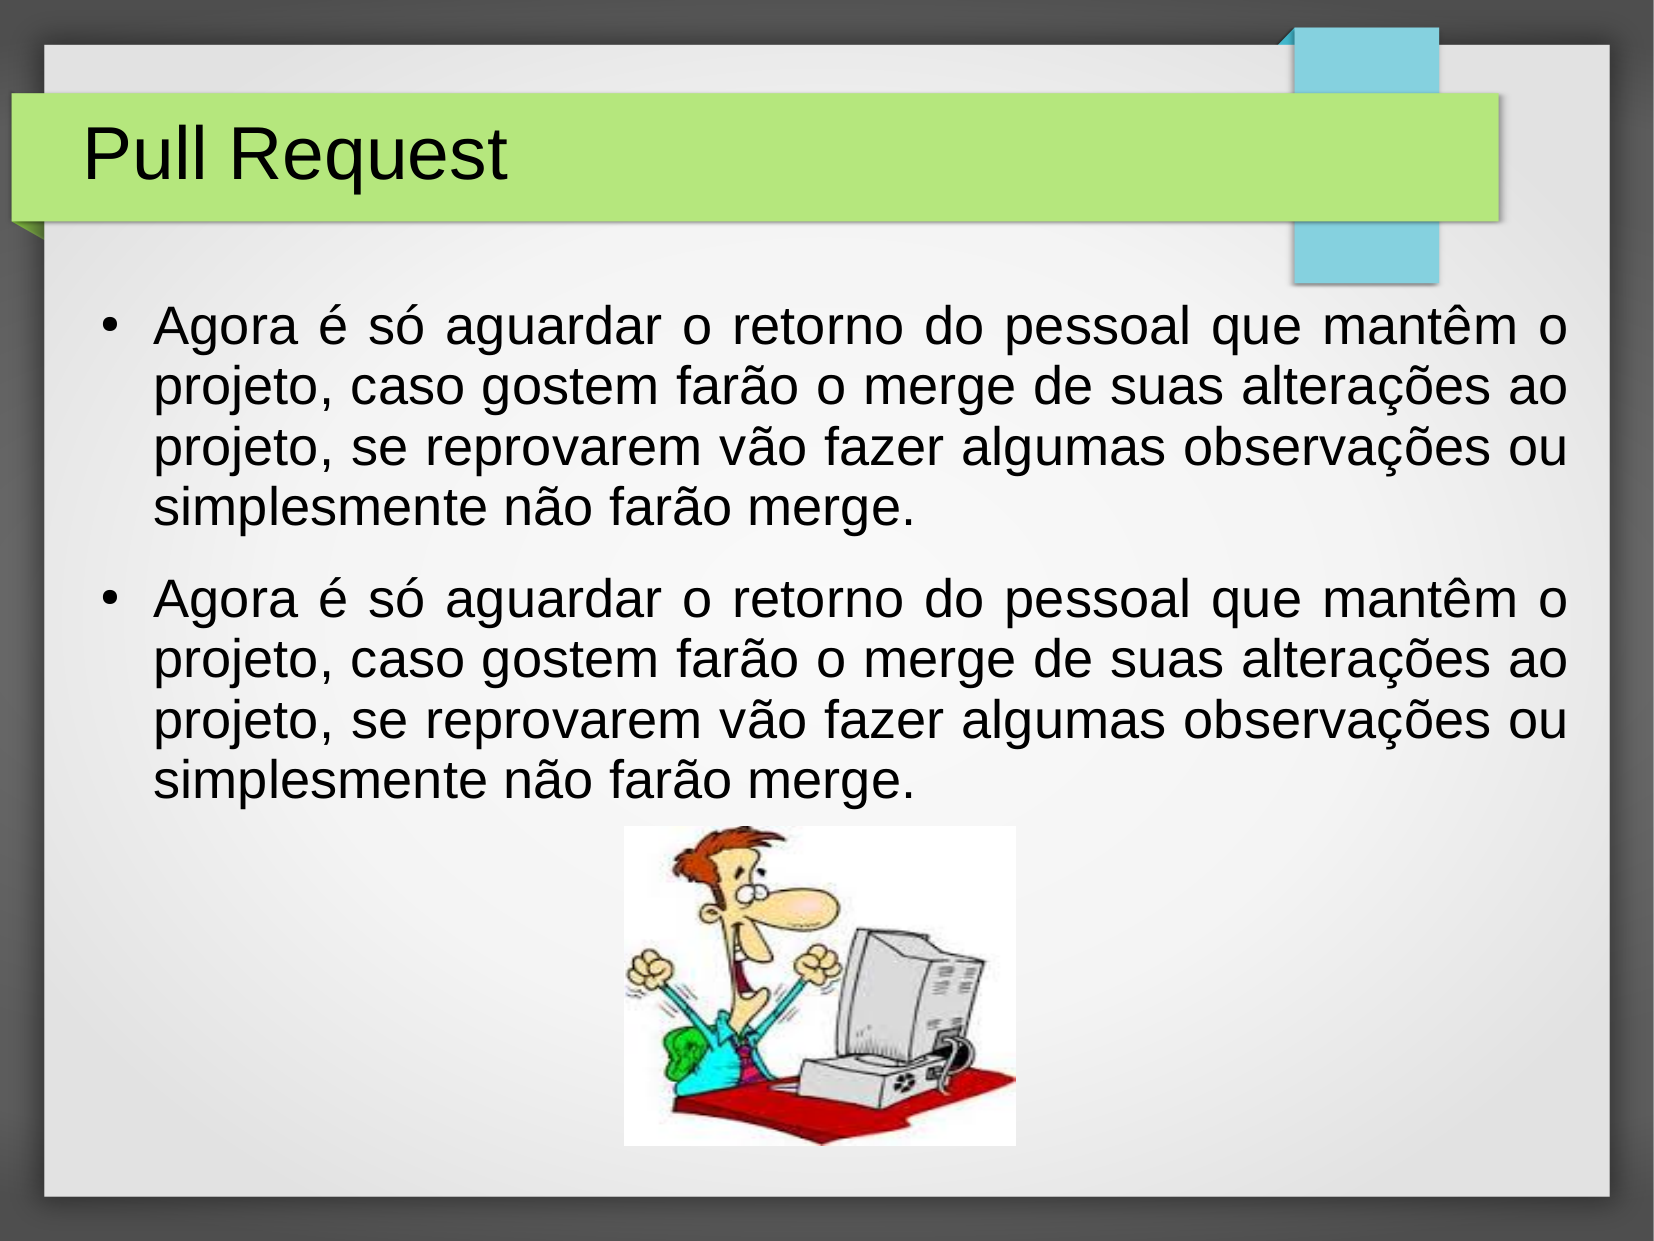

# Pull Request
Agora é só aguardar o retorno do pessoal que mantêm o projeto, caso gostem farão o merge de suas alterações ao projeto, se reprovarem vão fazer algumas observações ou simplesmente não farão merge.
Agora é só aguardar o retorno do pessoal que mantêm o projeto, caso gostem farão o merge de suas alterações ao projeto, se reprovarem vão fazer algumas observações ou simplesmente não farão merge.